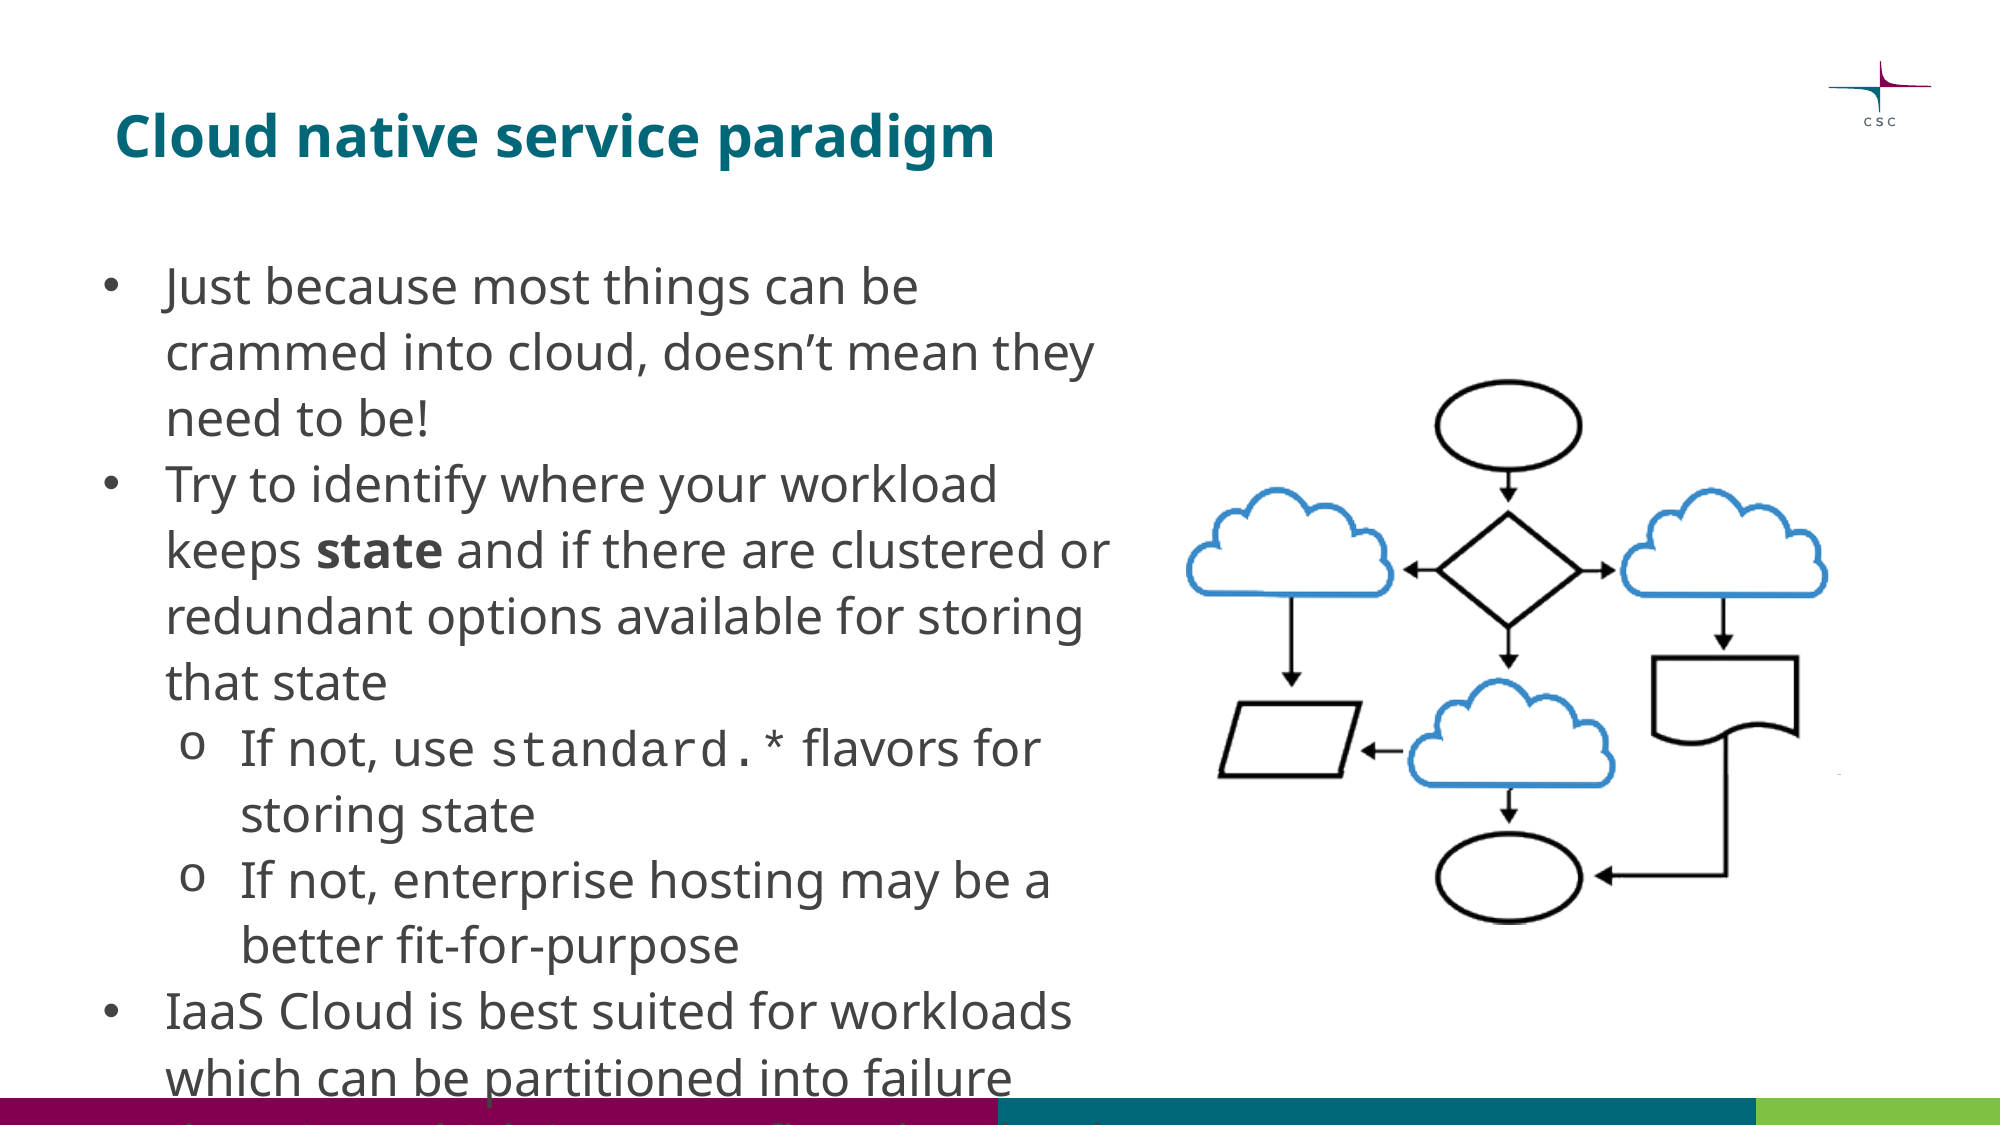

# Cloud native service paradigm
Just because most things can be crammed into cloud, doesn’t mean they need to be!
Try to identify where your workload keeps state and if there are clustered or redundant options available for storing that state
If not, use standard.* flavors for storing state
If not, enterprise hosting may be a better fit-for-purpose
IaaS Cloud is best suited for workloads which can be partitioned into failure domains, which in turn reflect the Cloud’s own failure domains.